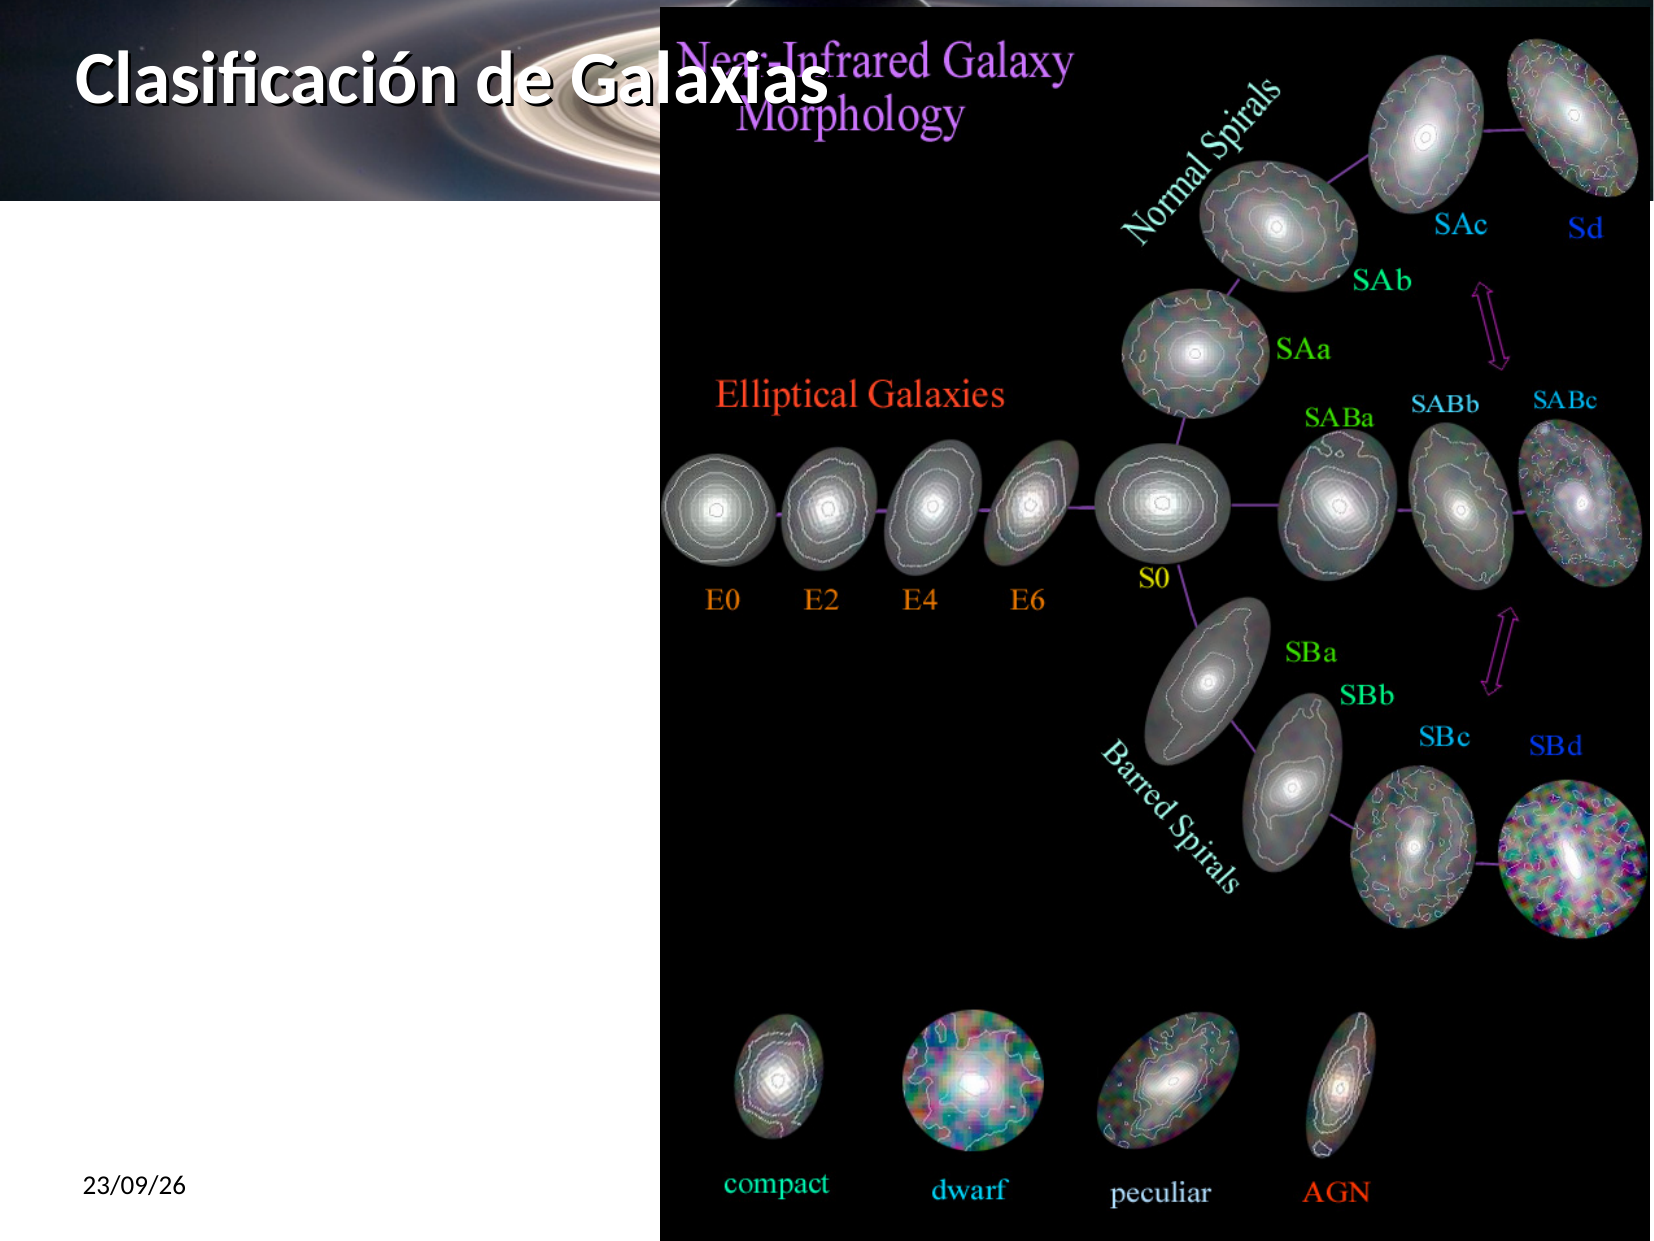

# Clasificación de Galaxias
Astronomía (Asorey)
40